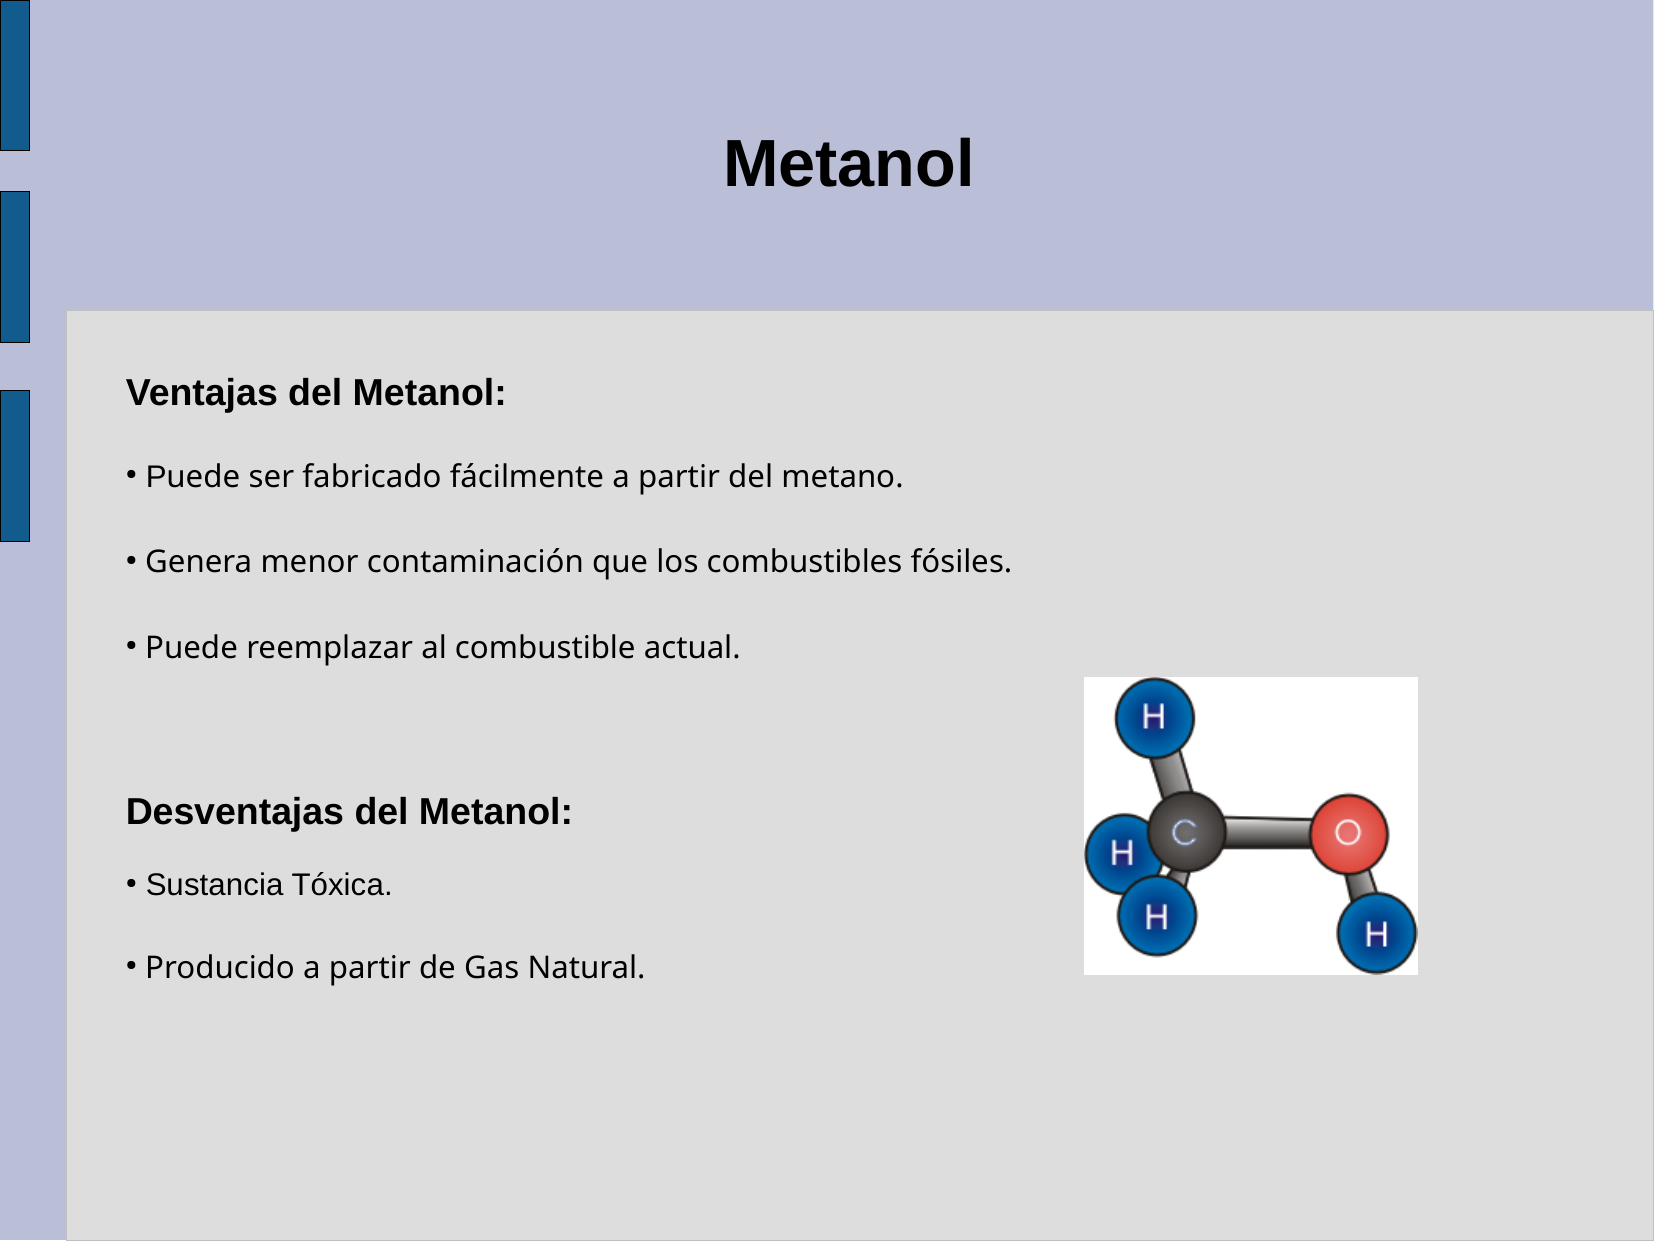

Metanol
Ventajas del Metanol:
 Puede ser fabricado fácilmente a partir del metano.
 Genera menor contaminación que los combustibles fósiles.
 Puede reemplazar al combustible actual.
Desventajas del Metanol:
 Sustancia Tóxica.
 Producido a partir de Gas Natural.